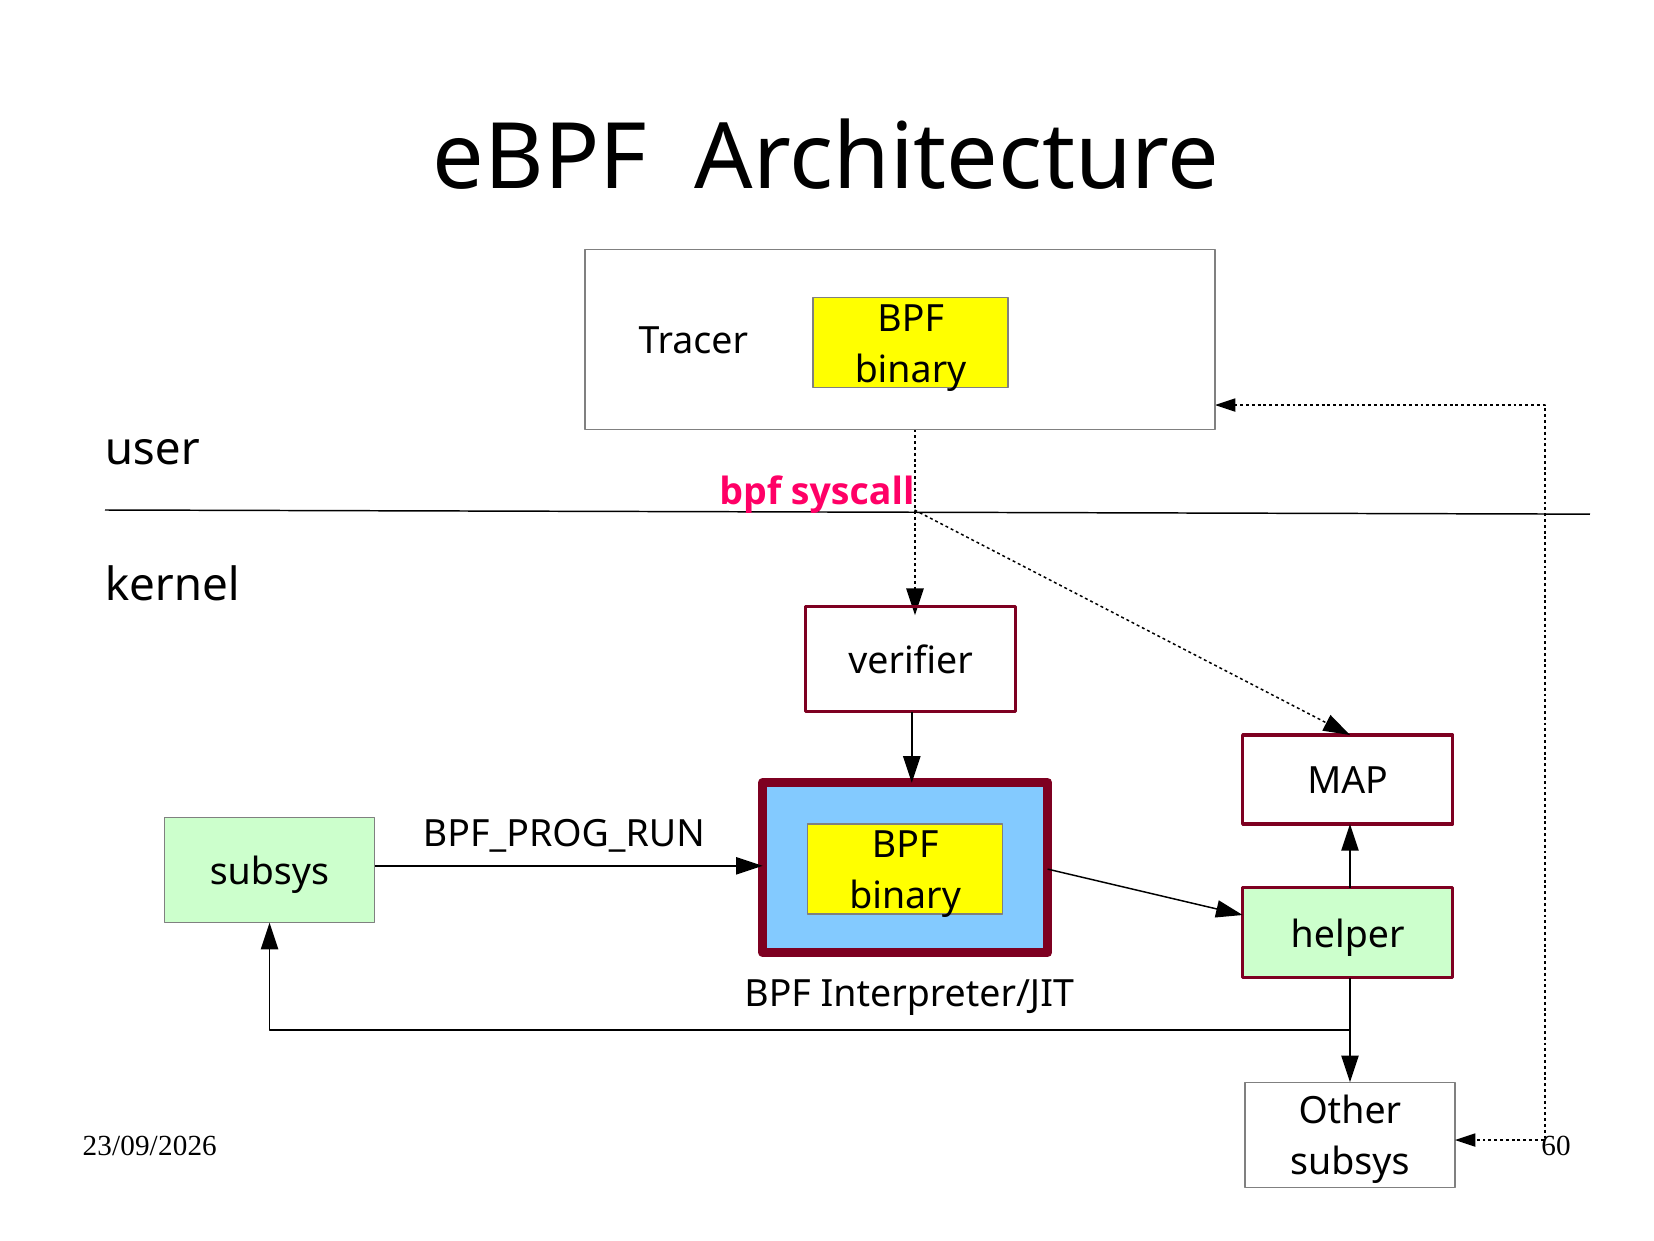

# eBPF Architecture
 Tracer
BPF
binary
user
bpf syscall
kernel
verifier
MAP
BPF_PROG_RUN
subsys
BPF
binary
helper
BPF Interpreter/JIT
Other
subsys
60